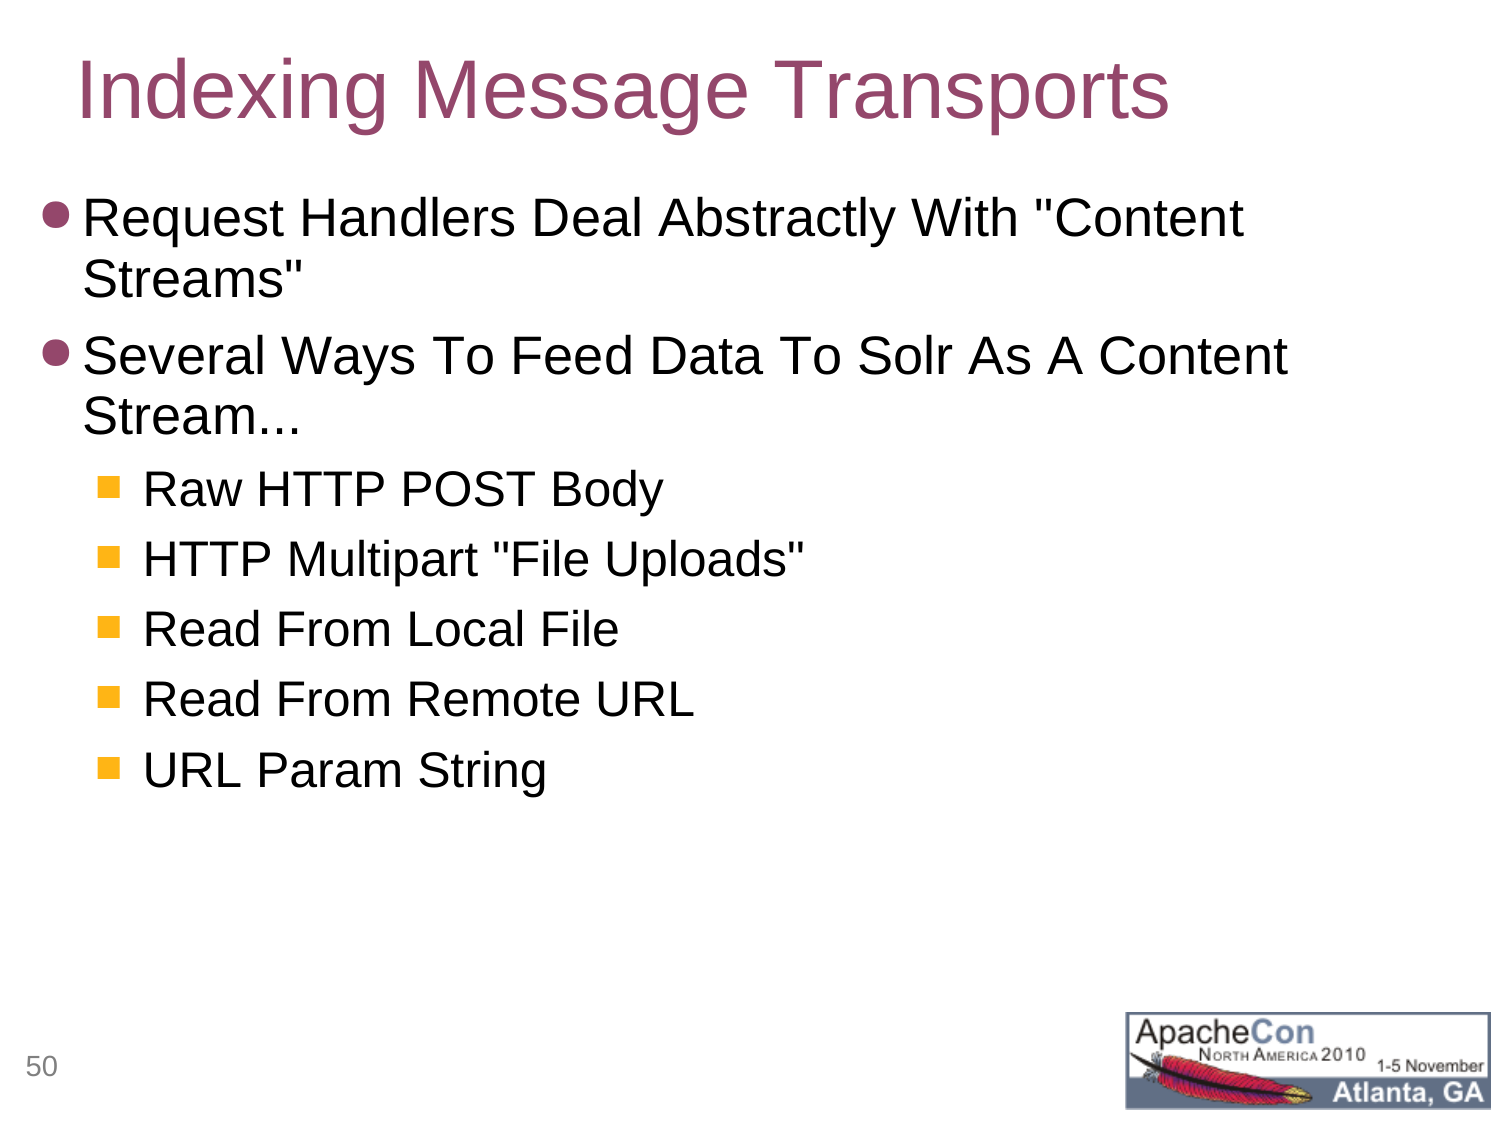

# Indexing Message Transports
Request Handlers Deal Abstractly With "Content Streams"
Several Ways To Feed Data To Solr As A Content Stream...
Raw HTTP POST Body
HTTP Multipart "File Uploads"
Read From Local File
Read From Remote URL
URL Param String
50